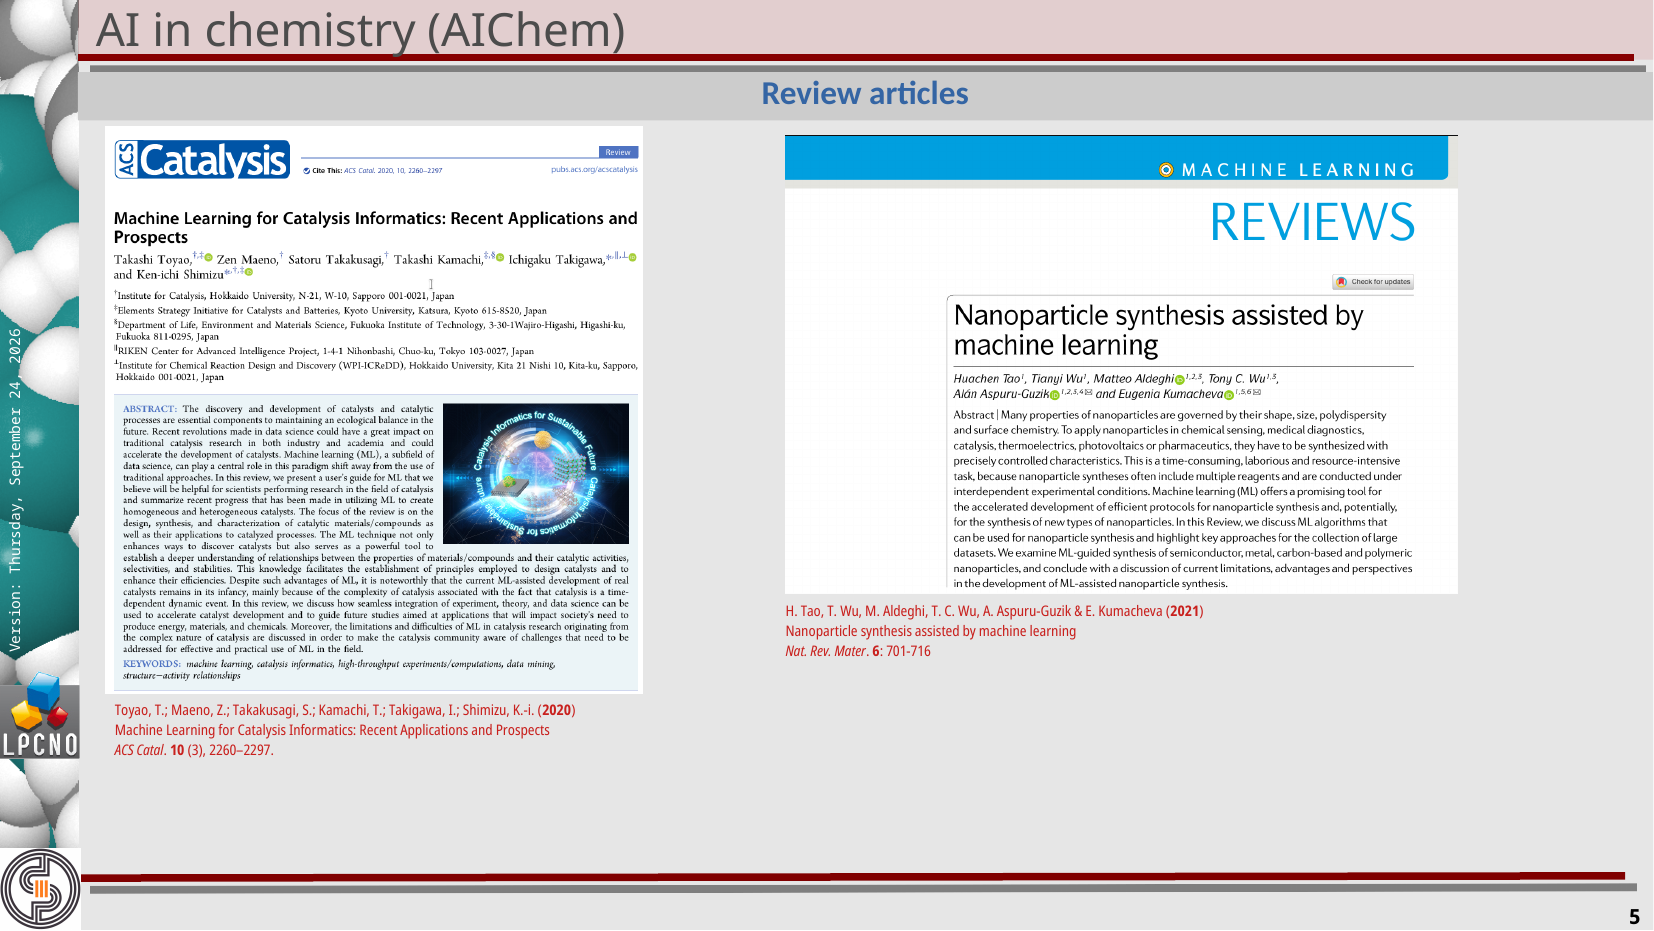

# AI in chemistry (AIChem)
Review articles
H. Tao, T. Wu, M. Aldeghi, T. C. Wu, A. Aspuru-Guzik & E. Kumacheva (2021)
Nanoparticle synthesis assisted by machine learning
Nat. Rev. Mater. 6: 701-716
Toyao, T.; Maeno, Z.; Takakusagi, S.; Kamachi, T.; Takigawa, I.; Shimizu, K.-i. (2020)
Machine Learning for Catalysis Informatics: Recent Applications and Prospects
ACS Catal. 10 (3), 2260–2297.